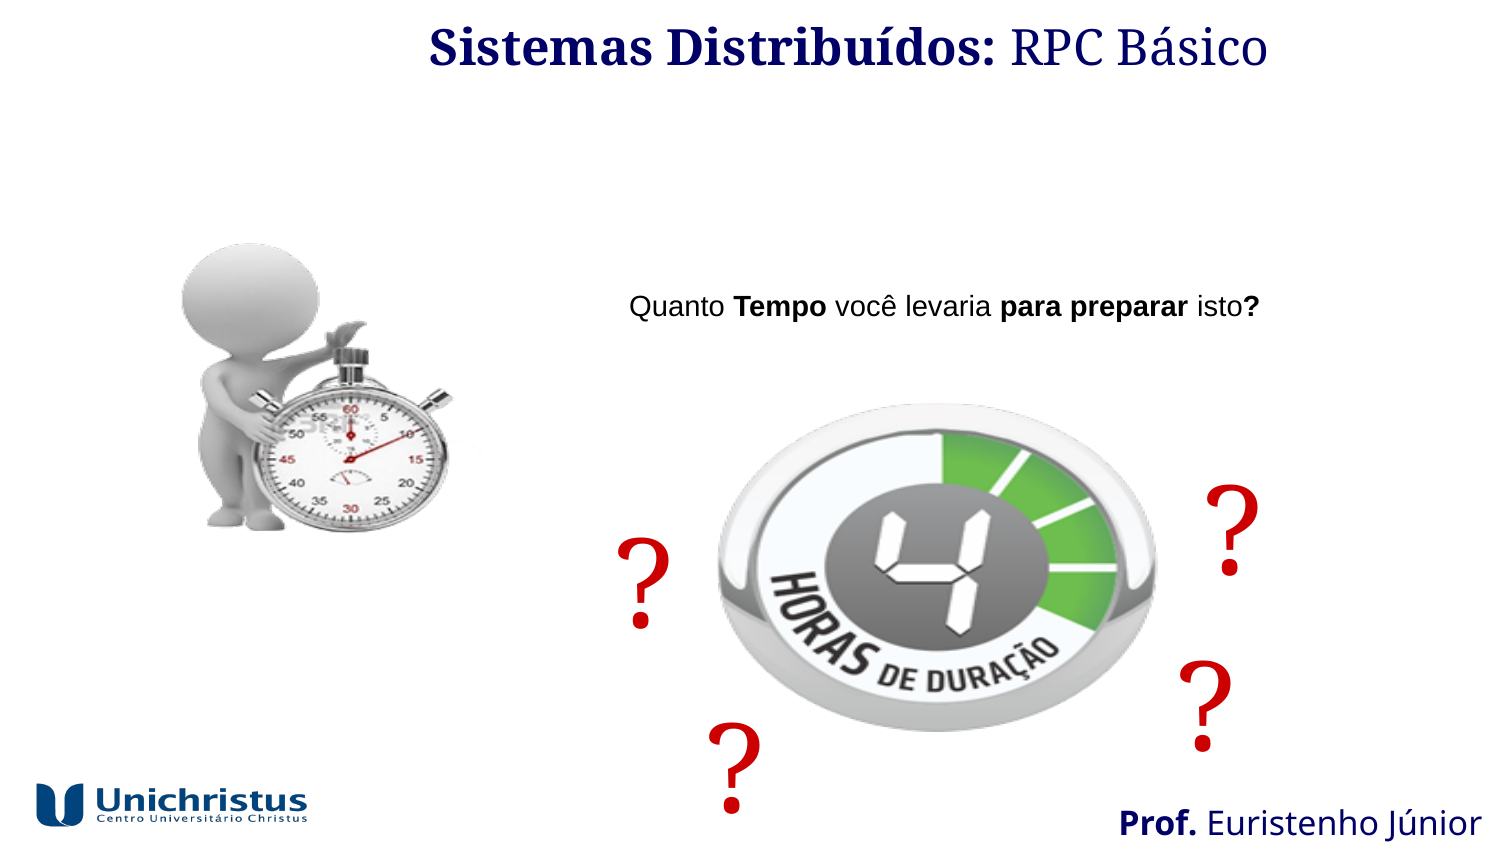

Sistemas Distribuídos: RPC Básico
Quanto Tempo você levaria para preparar isto?
?
?
?
?
Prof. Euristenho Júnior